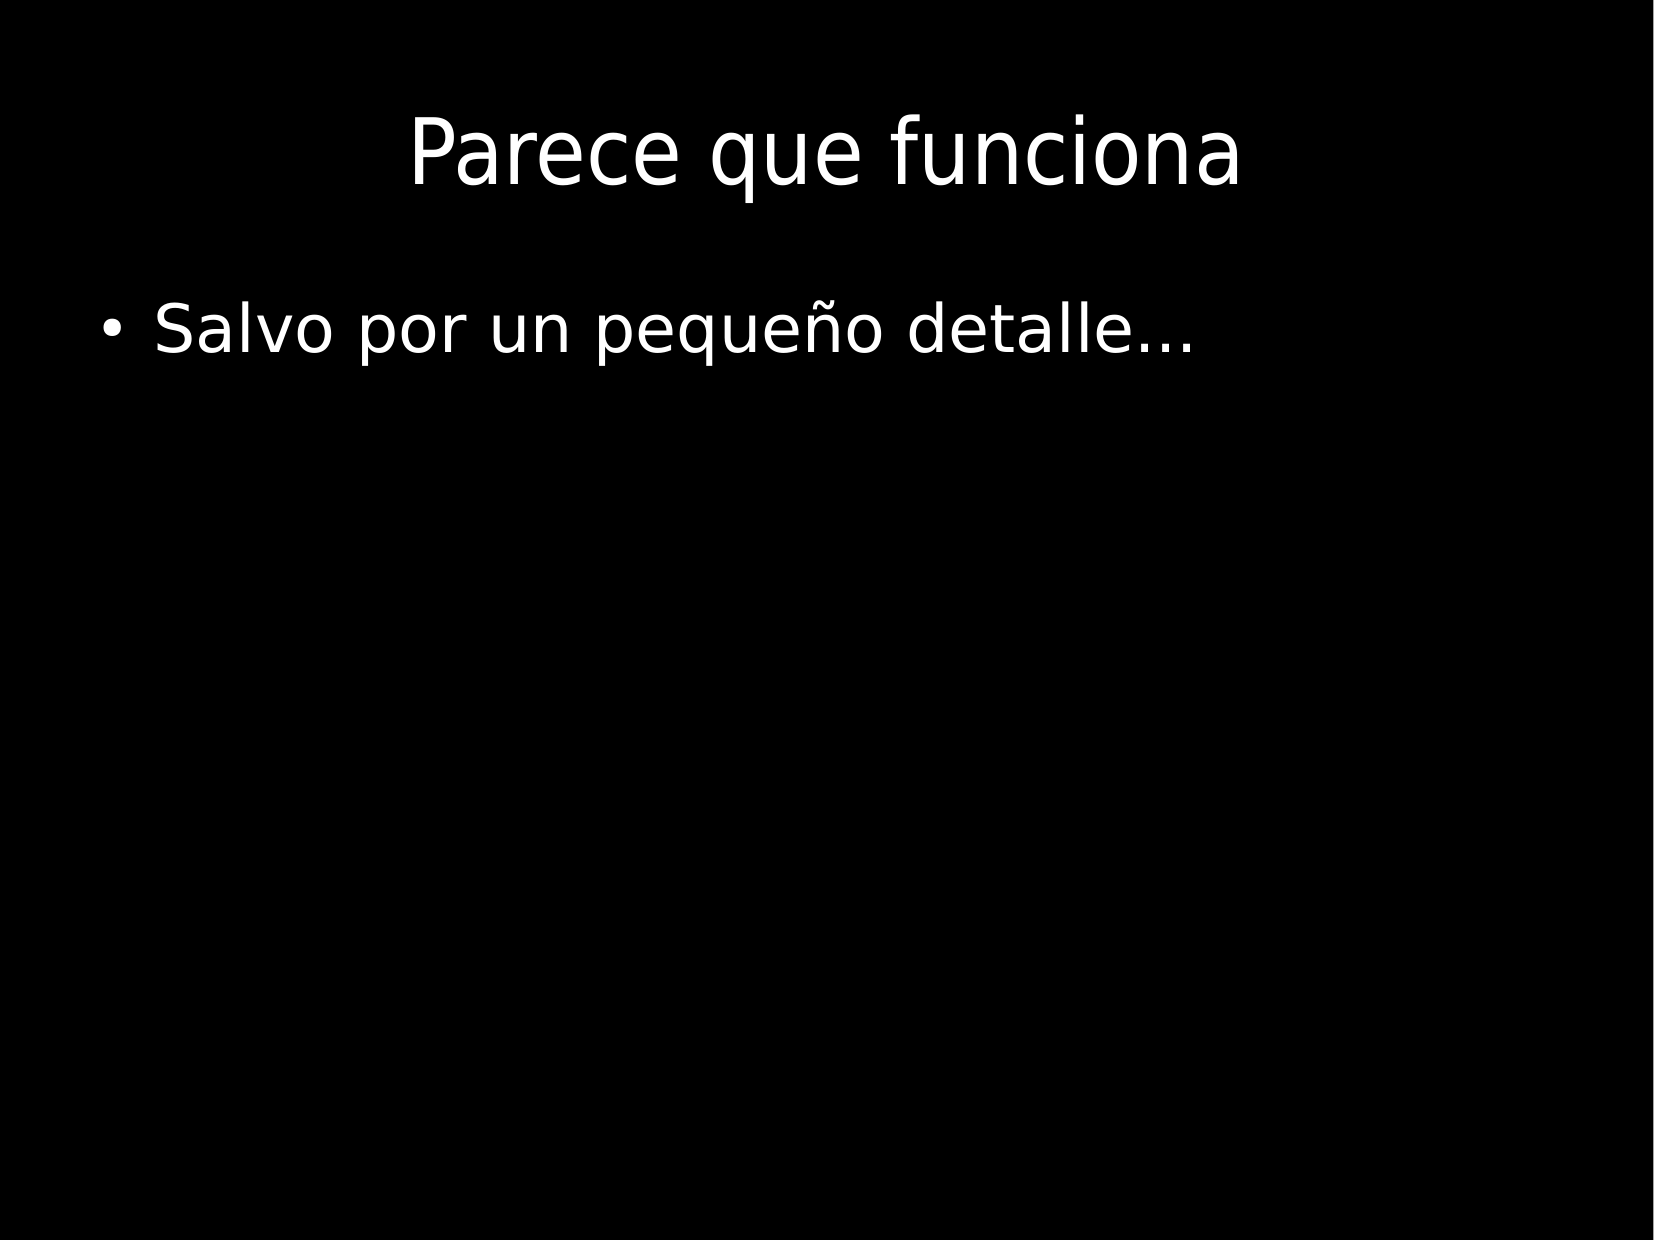

# Parece que funciona
Salvo por un pequeño detalle...